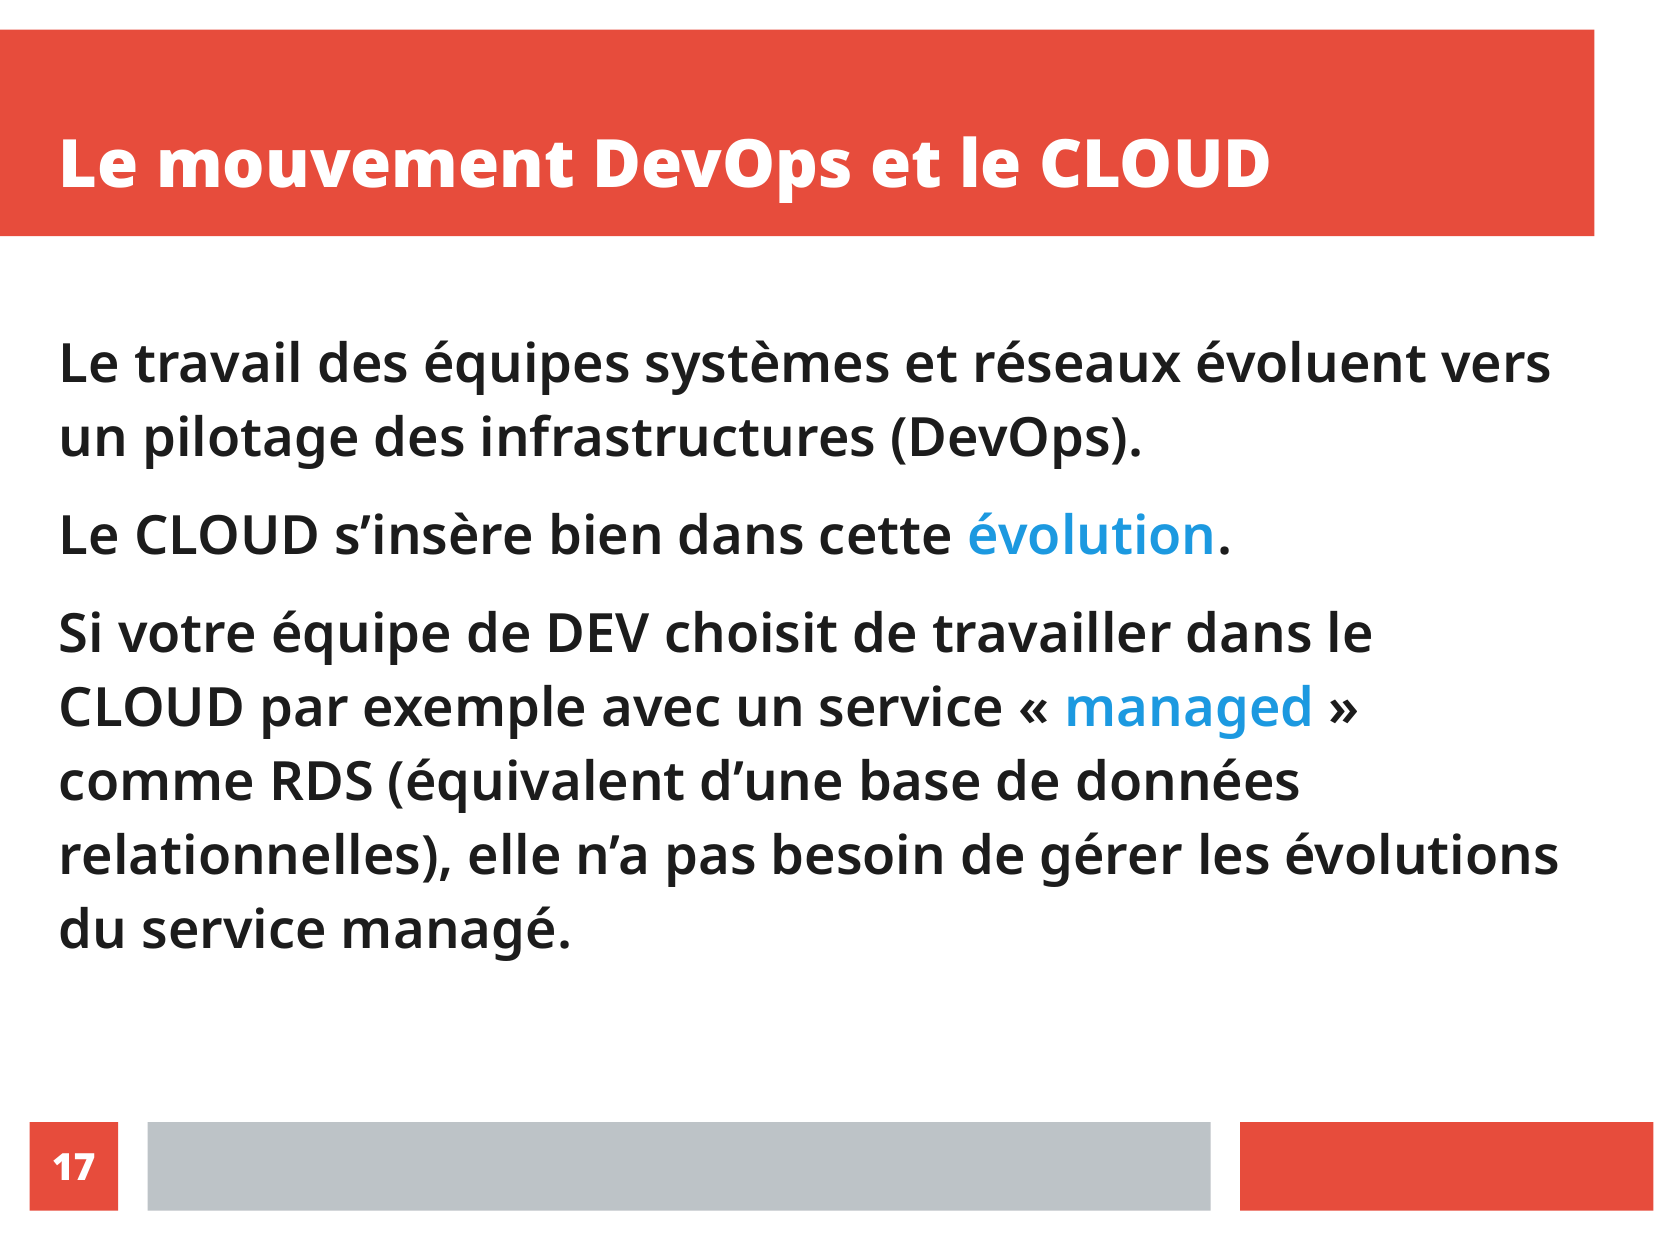

# Le mouvement DevOps et le CLOUD
Le travail des équipes systèmes et réseaux évoluent vers un pilotage des infrastructures (DevOps).
Le CLOUD s’insère bien dans cette évolution.
Si votre équipe de DEV choisit de travailler dans le CLOUD par exemple avec un service « managed » comme RDS (équivalent d’une base de données relationnelles), elle n’a pas besoin de gérer les évolutions du service managé.
17